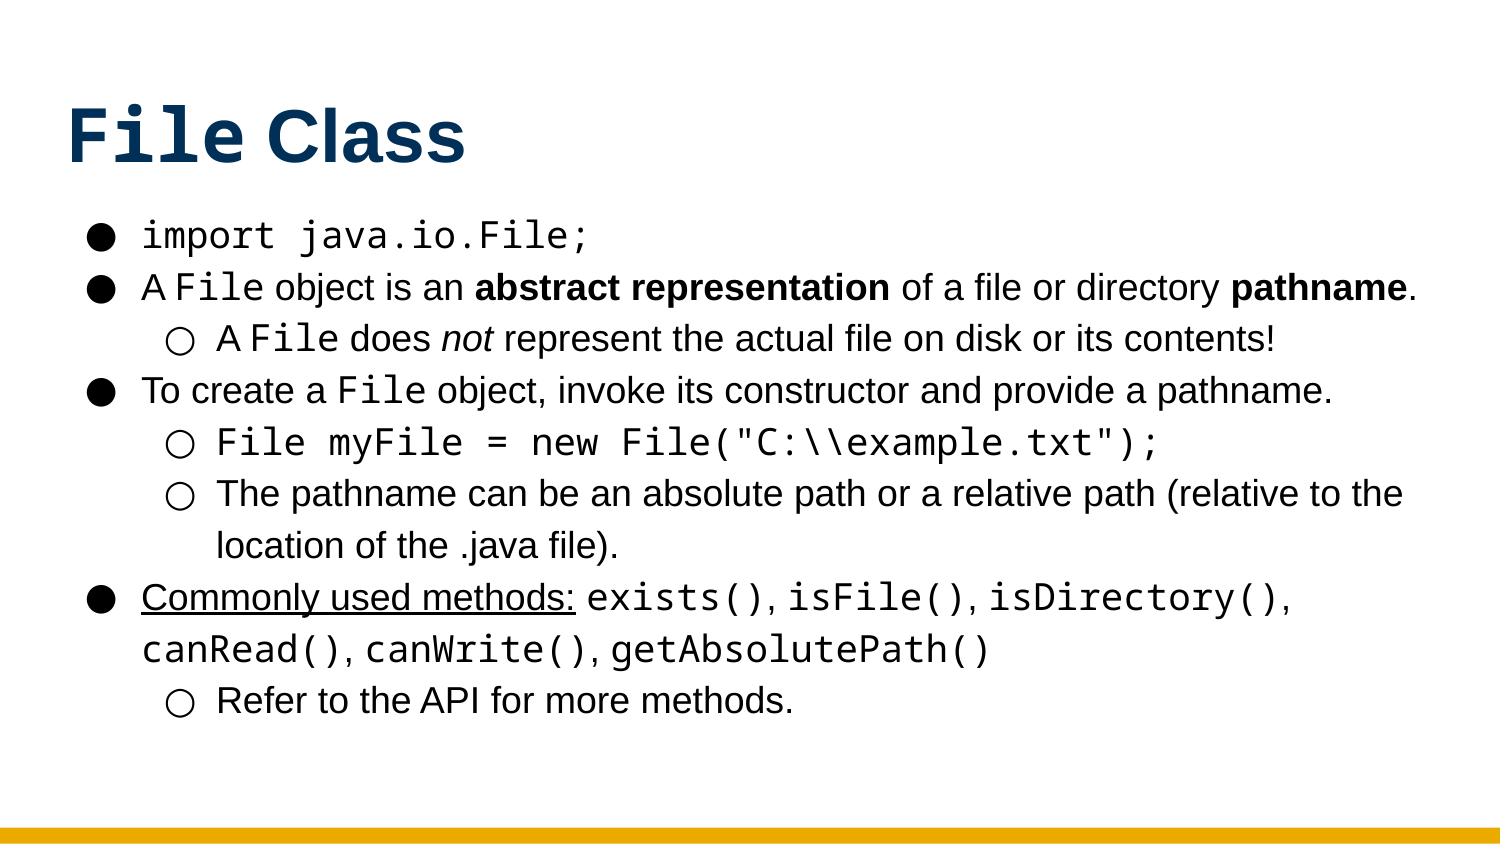

# File Class
import java.io.File;
A File object is an abstract representation of a file or directory pathname.
A File does not represent the actual file on disk or its contents!
To create a File object, invoke its constructor and provide a pathname.
File myFile = new File("C:\\example.txt");
The pathname can be an absolute path or a relative path (relative to the location of the .java file).
Commonly used methods: exists(), isFile(), isDirectory(), canRead(), canWrite(), getAbsolutePath()
Refer to the API for more methods.